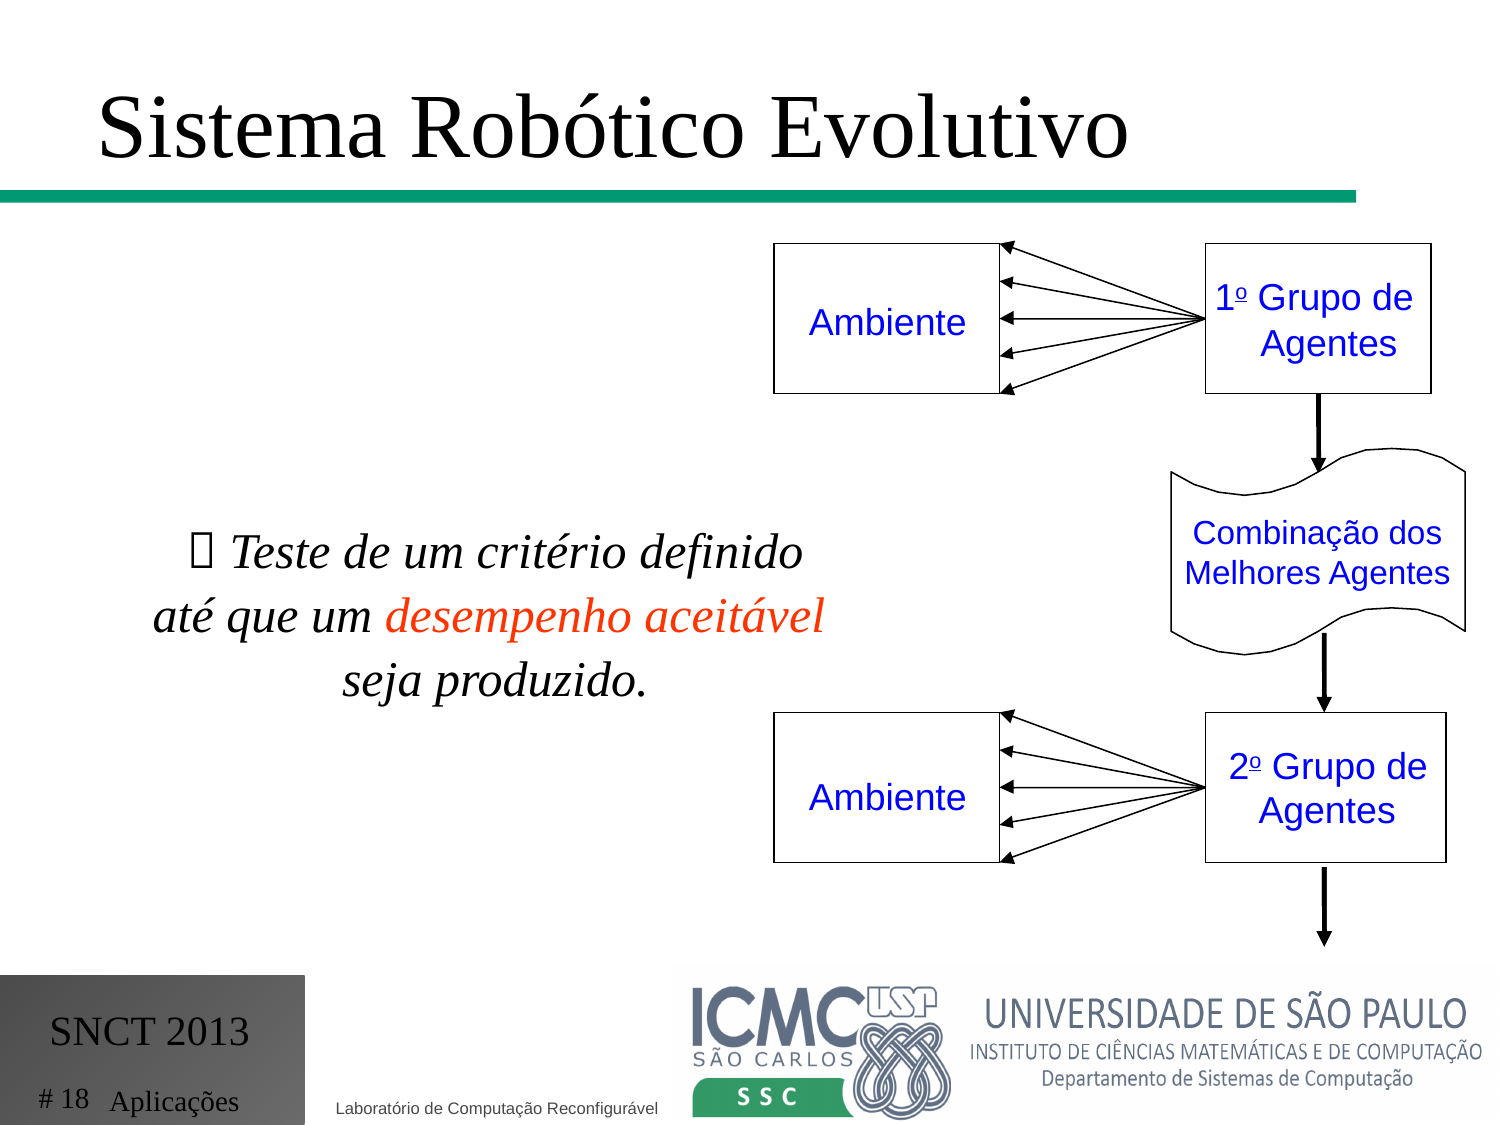

Sistema Robótico Evolutivo
 Teste de um critério definido
até que um desempenho aceitável
seja produzido.
1o Grupo de
Ambiente
Agentes
#
Combinação dos
Melhores Agentes
2o Grupo de
Ambiente
Agentes
Aplicações